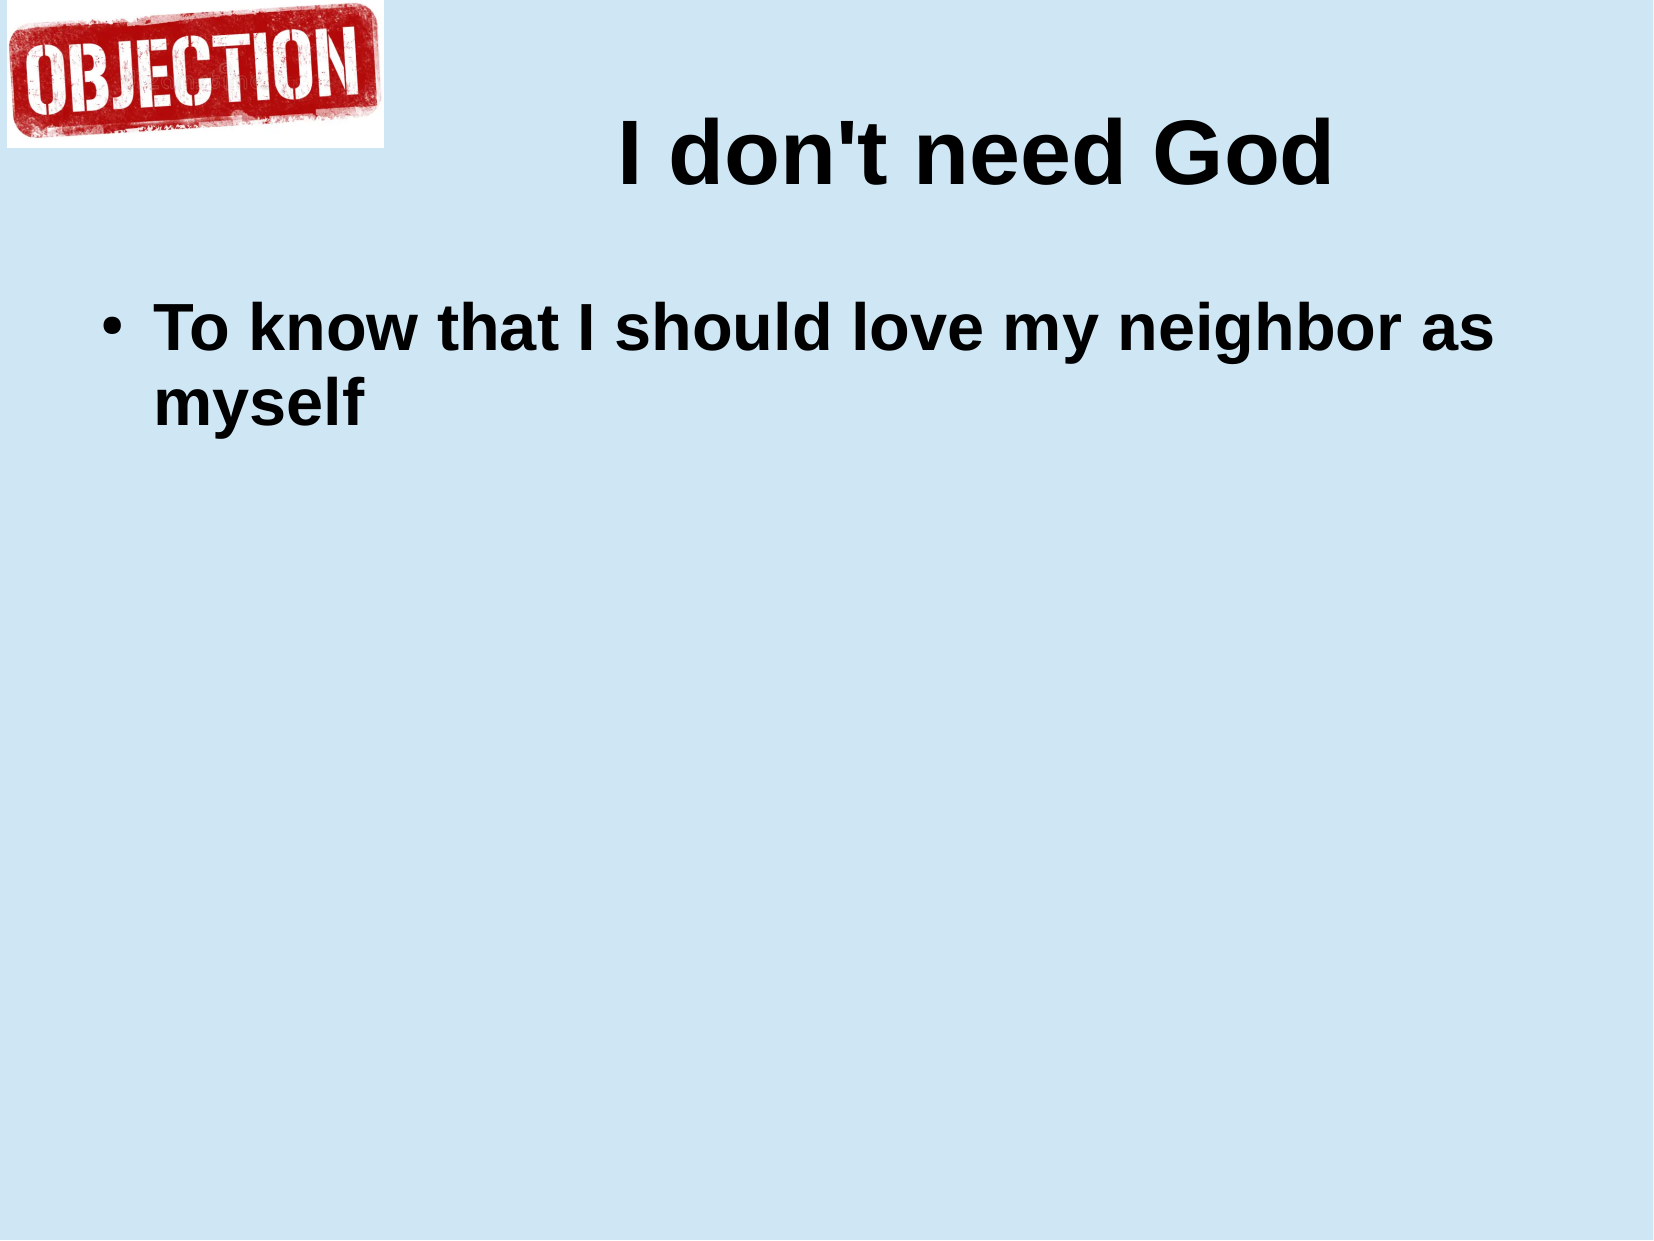

# I don't need God
To know that I should love my neighbor as myself